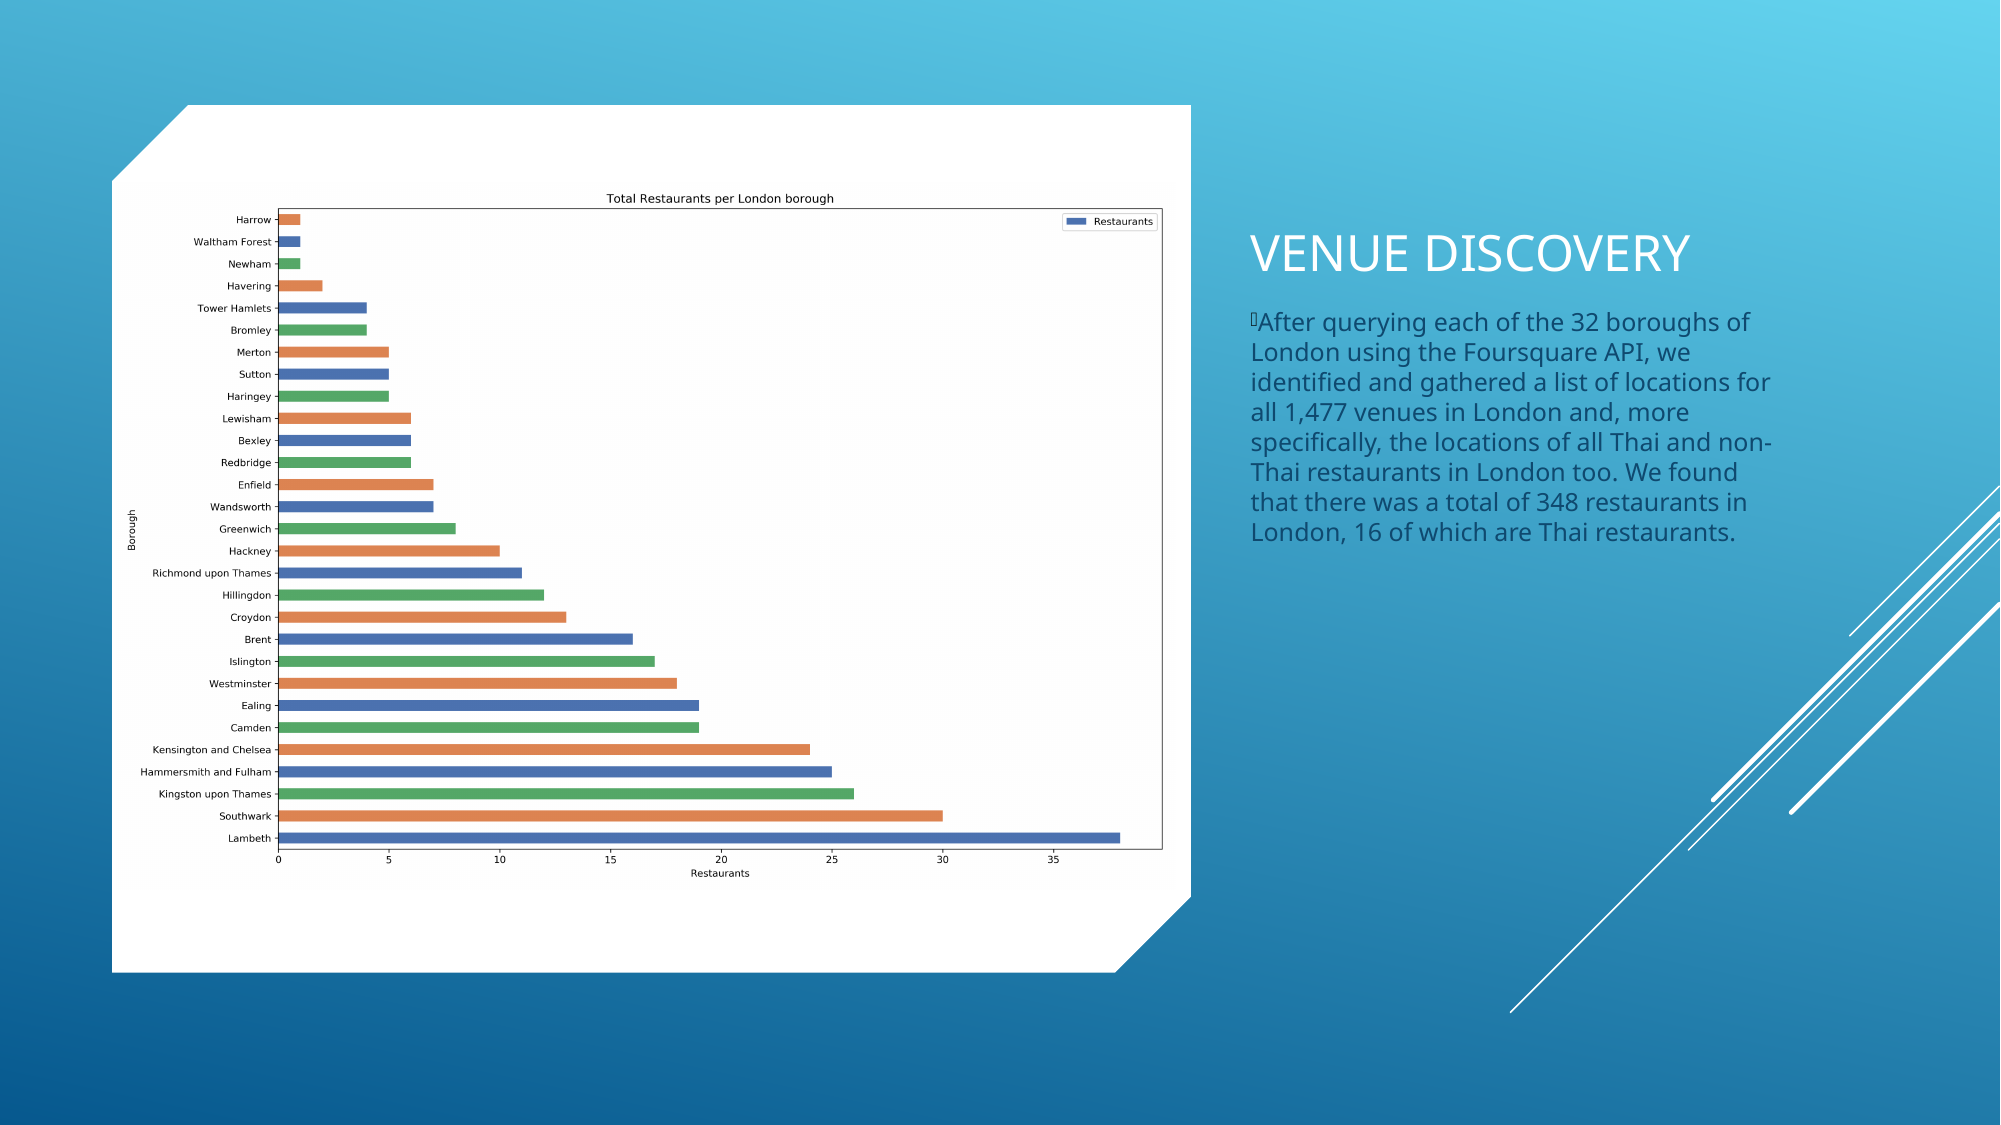

# Venue discovery
After querying each of the 32 boroughs of London using the Foursquare API, we identified and gathered a list of locations for all 1,477 venues in London and, more specifically, the locations of all Thai and non-Thai restaurants in London too. We found that there was a total of 348 restaurants in London, 16 of which are Thai restaurants.